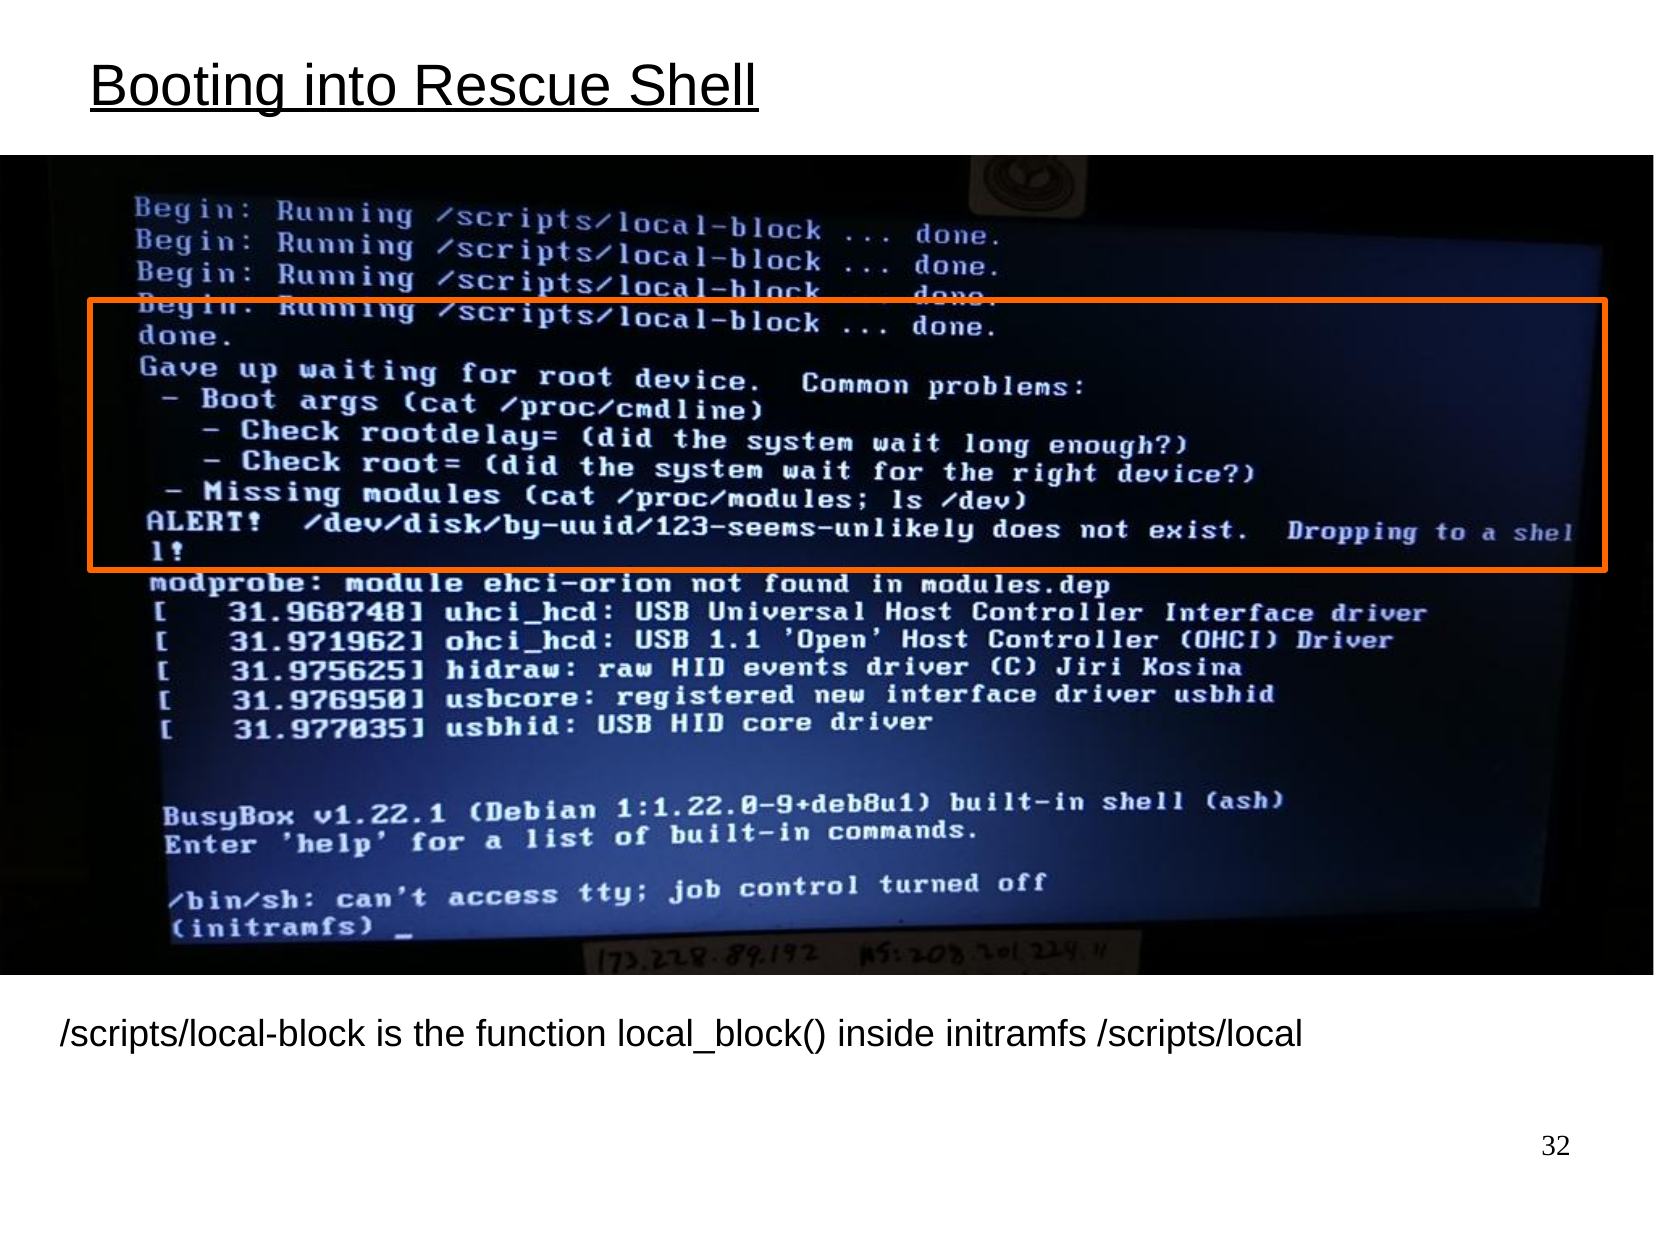

Booting into Rescue Shell
/scripts/local-block is the function local_block() inside initramfs /scripts/local
32